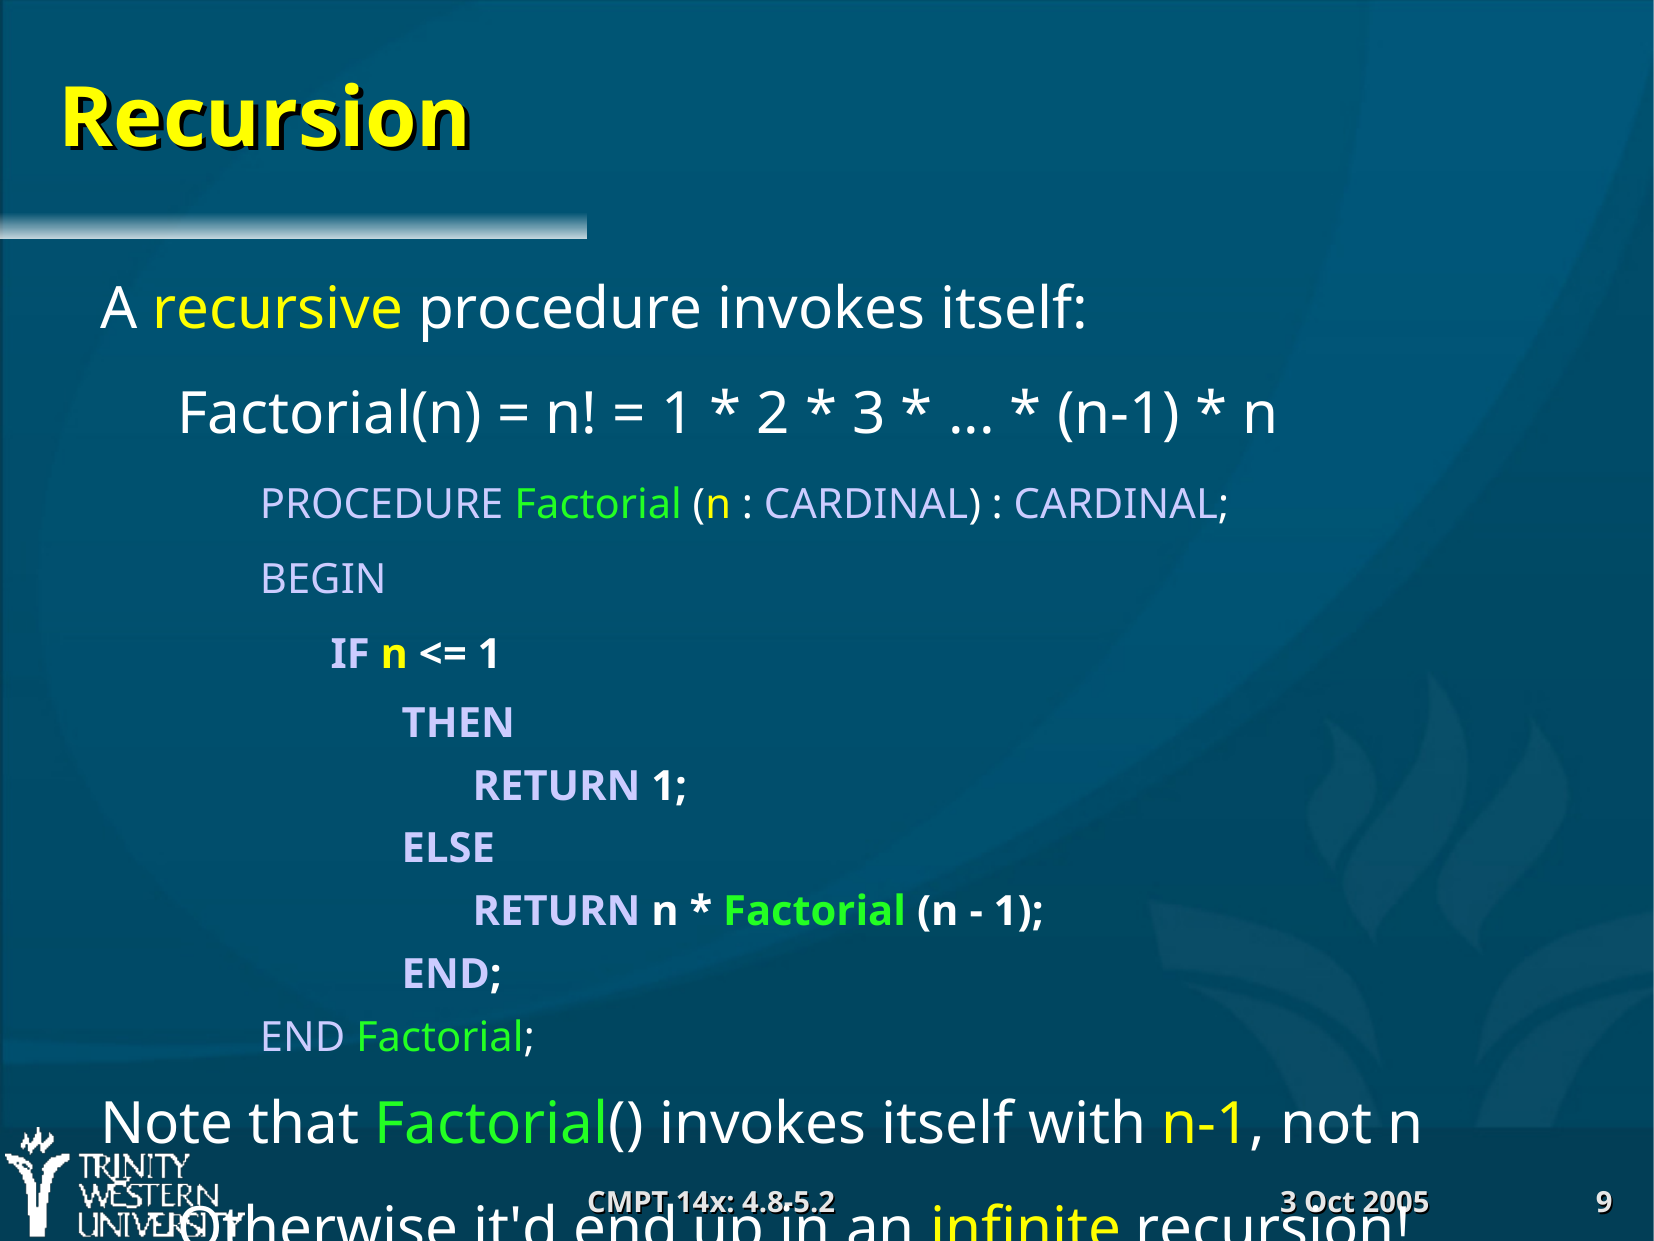

# Recursion
A recursive procedure invokes itself:
Factorial(n) = n! = 1 * 2 * 3 * ... * (n-1) * n
PROCEDURE Factorial (n : CARDINAL) : CARDINAL;
BEGIN
IF n <= 1
THEN
RETURN 1;
ELSE
RETURN n * Factorial (n - 1);
END;
END Factorial;
Note that Factorial() invokes itself with n-1, not n
Otherwise it'd end up in an infinite recursion!
CMPT 14x: 4.8-5.2
3 Oct 2005
9